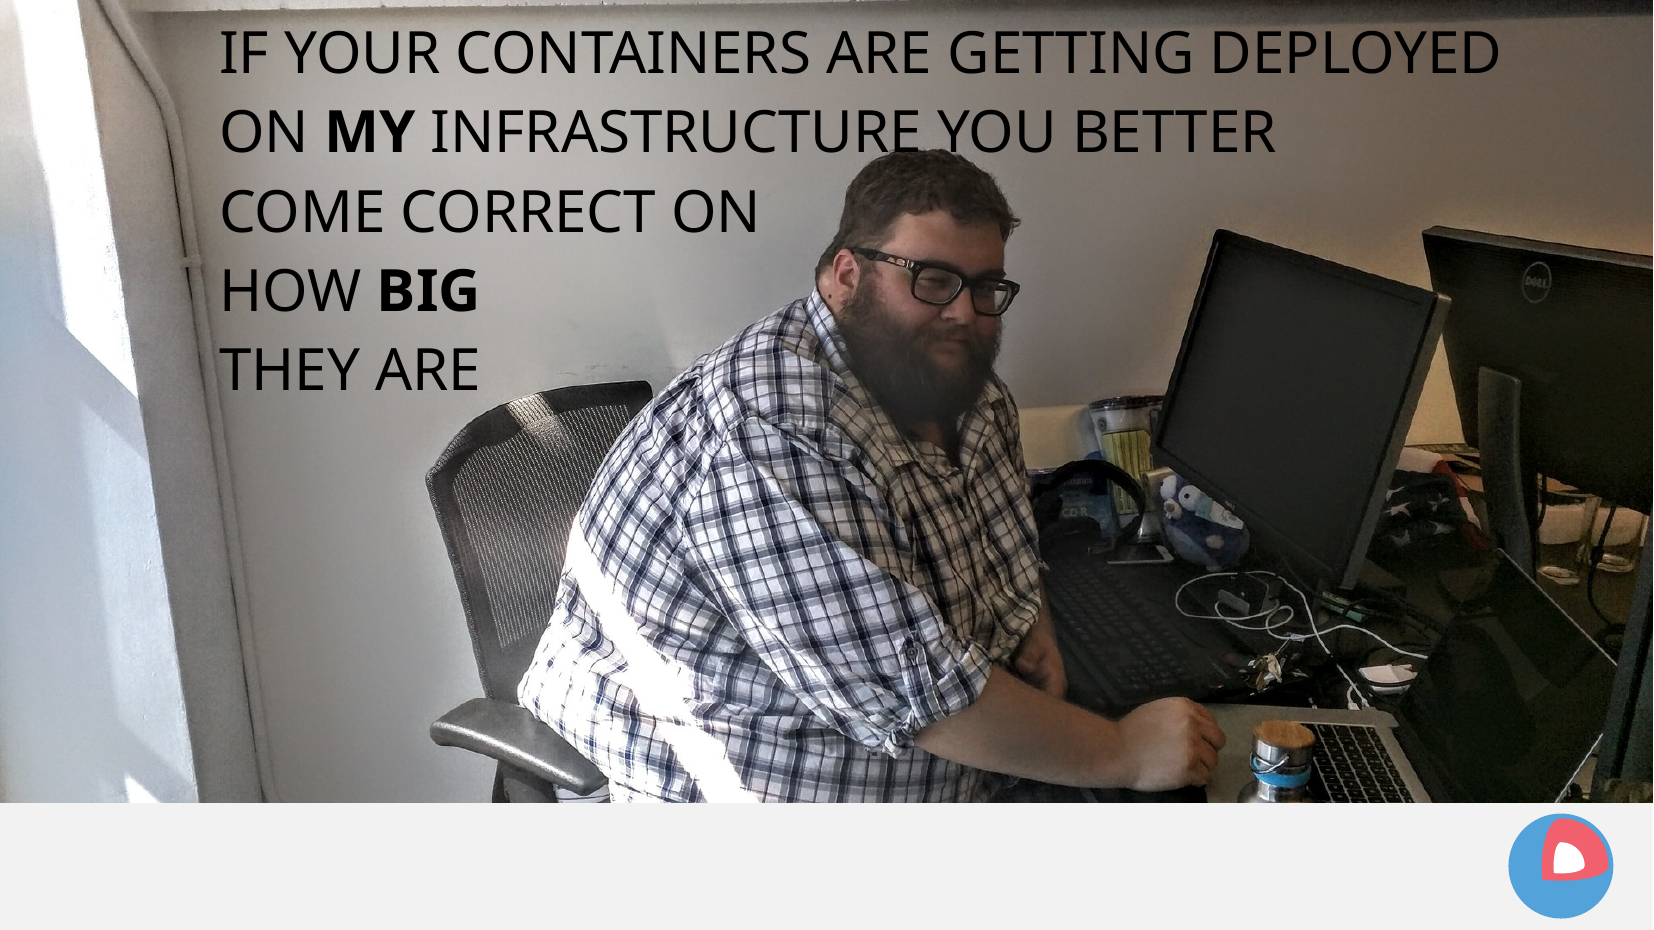

IF YOUR CONTAINERS ARE GETTING DEPLOYED
ON MY INFRASTRUCTURE YOU BETTER
COME CORRECT ON
HOW BIG
THEY ARE